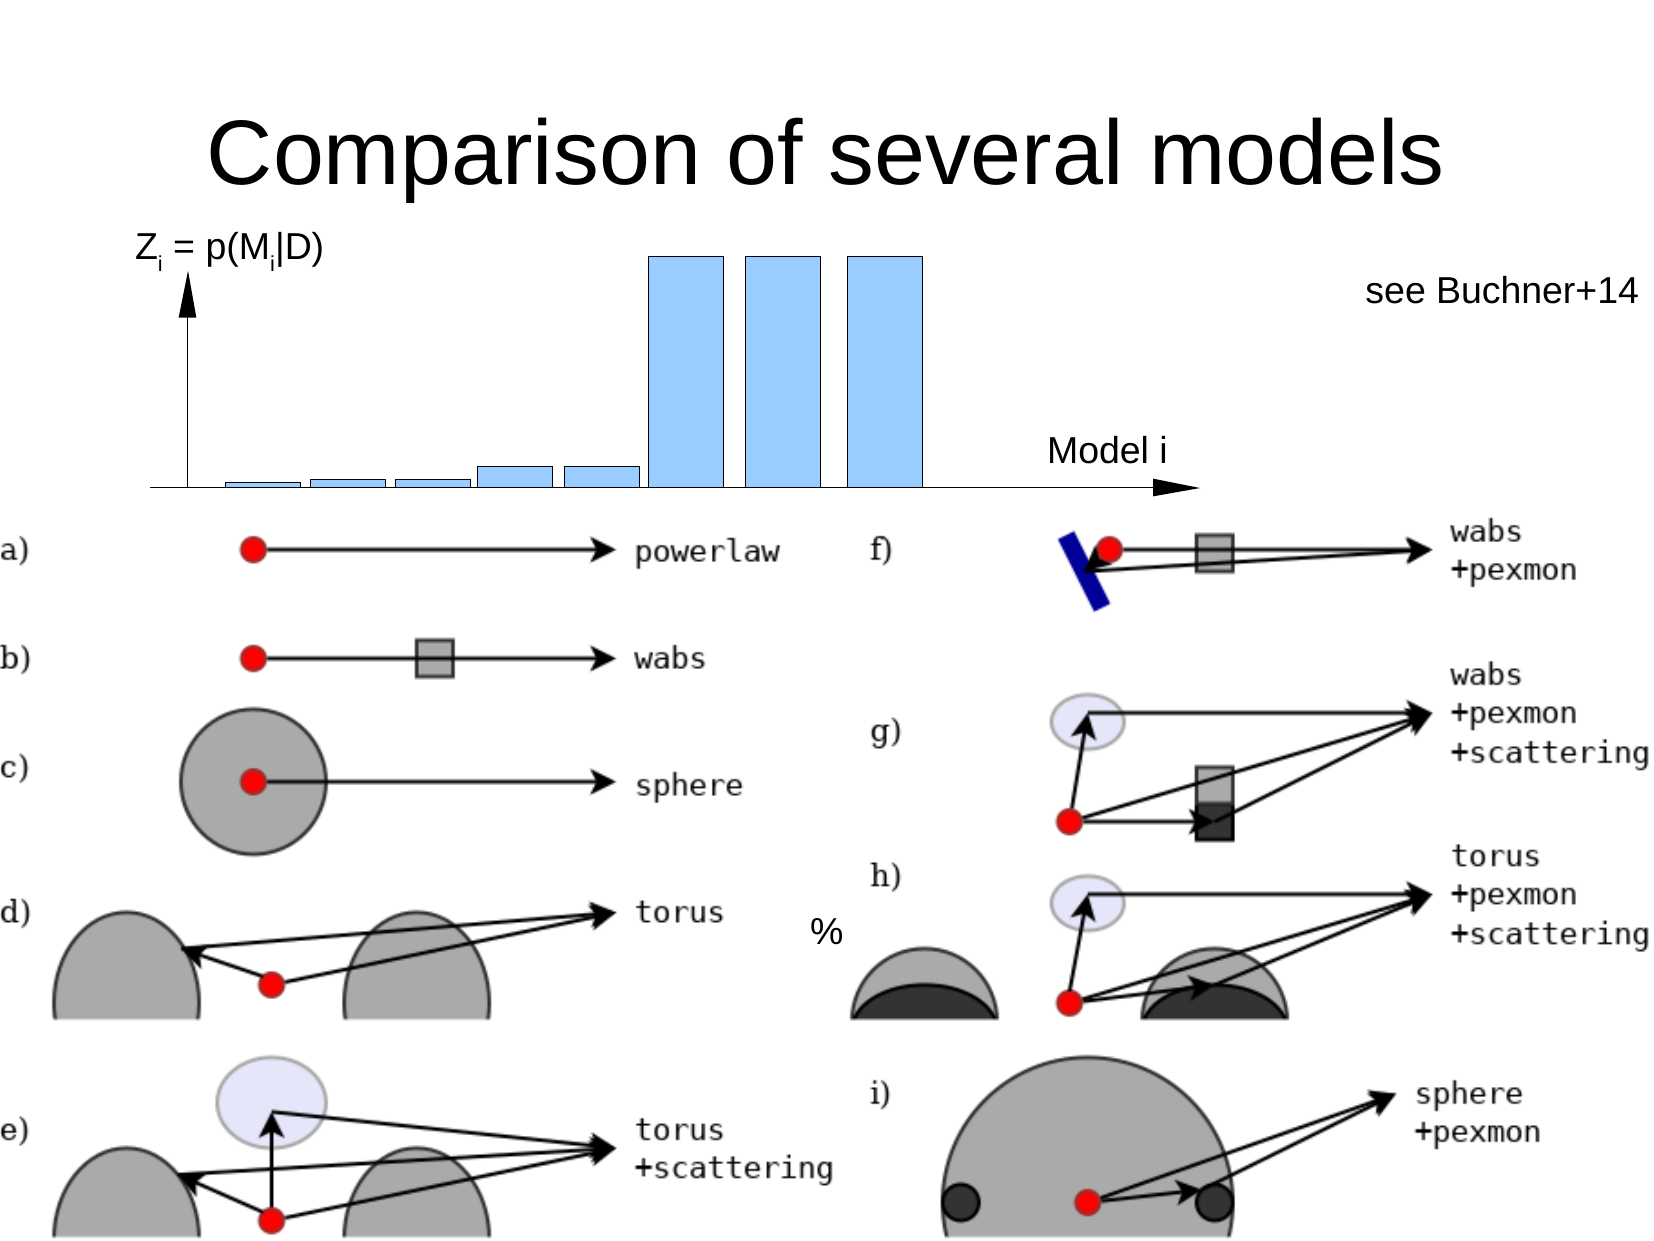

# Comparison of several models
Zi = p(Mi|D)
see Buchner+14
Model i
%